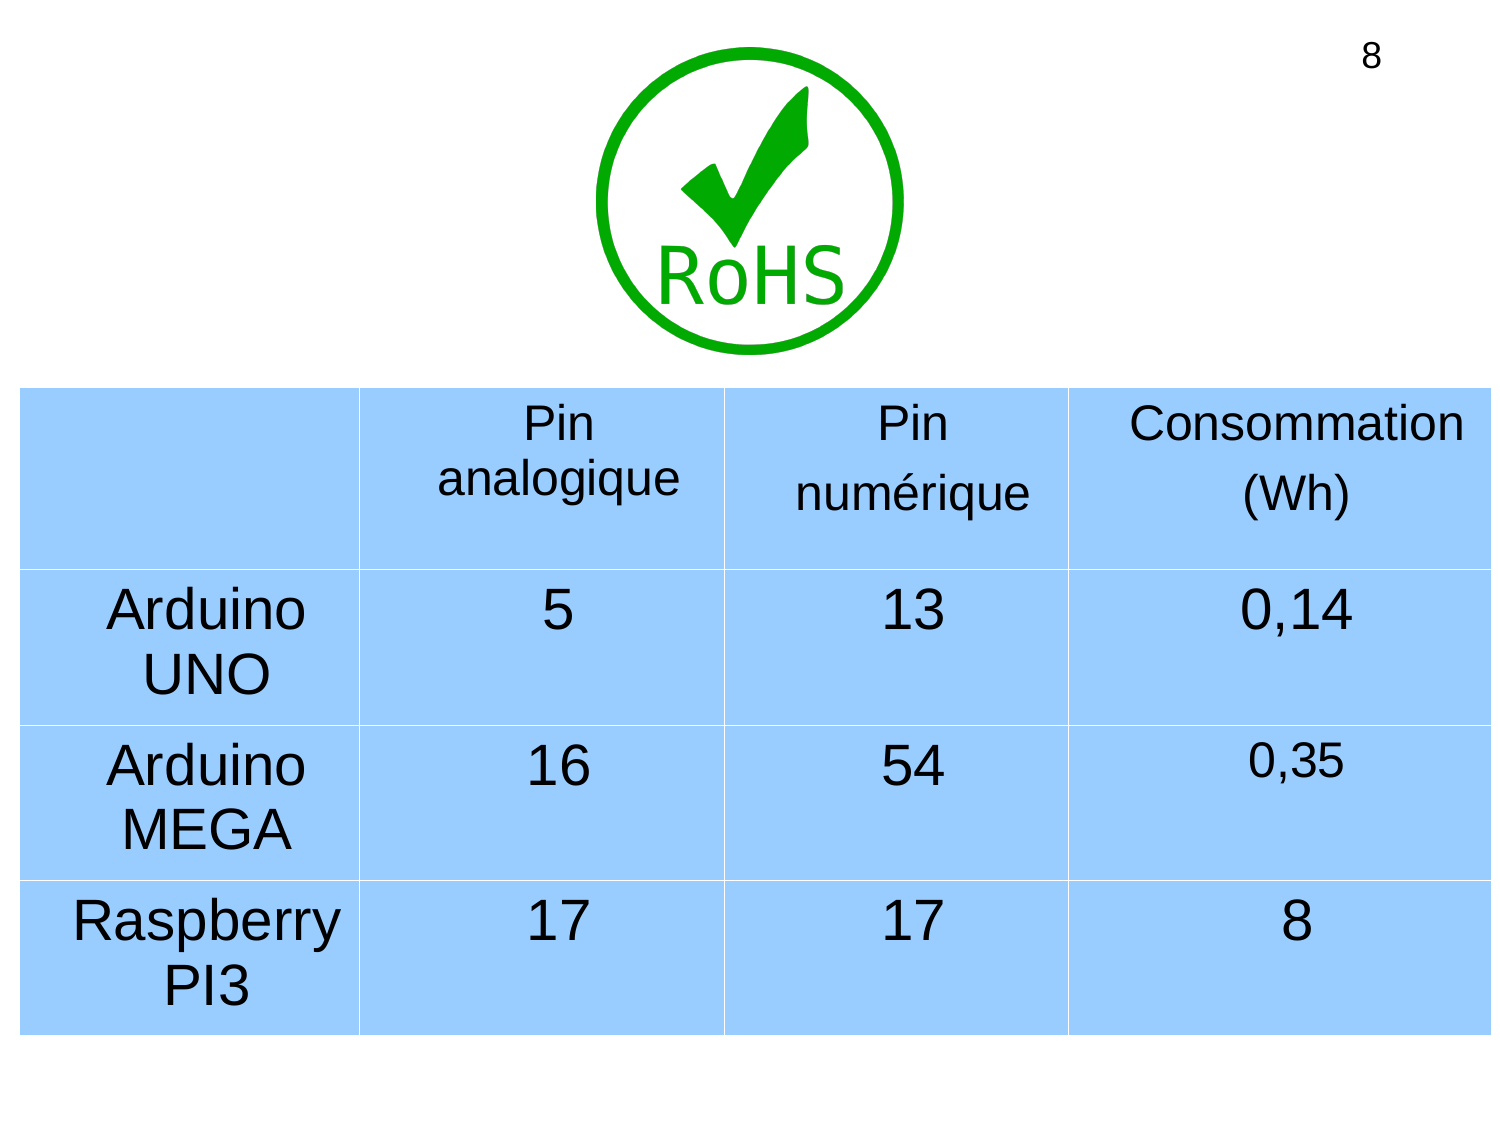

8
| | Pin analogique | Pin numérique | Consommation (Wh) |
| --- | --- | --- | --- |
| Arduino UNO | 5 | 13 | 0,14 |
| Arduino MEGA | 16 | 54 | 0,35 |
| Raspberry PI3 | 17 | 17 | 8 |